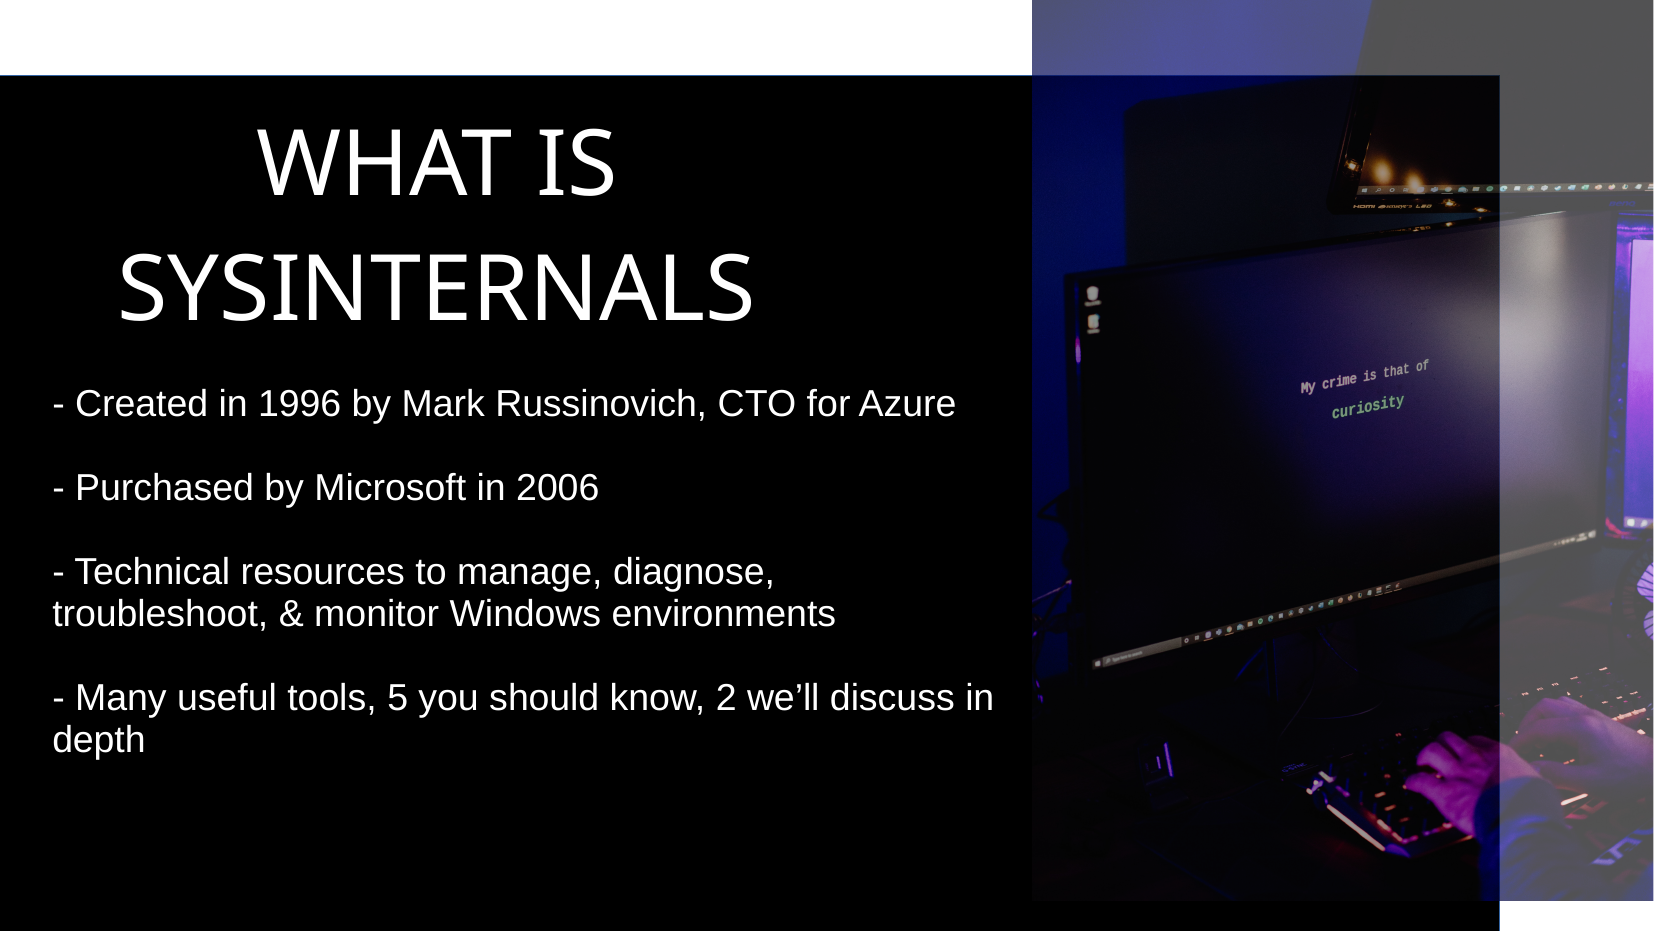

# WHAT IS SYSINTERNALS
- Created in 1996 by Mark Russinovich, CTO for Azure
- Purchased by Microsoft in 2006
- Technical resources to manage, diagnose, troubleshoot, & monitor Windows environments
- Many useful tools, 5 you should know, 2 we’ll discuss in depth